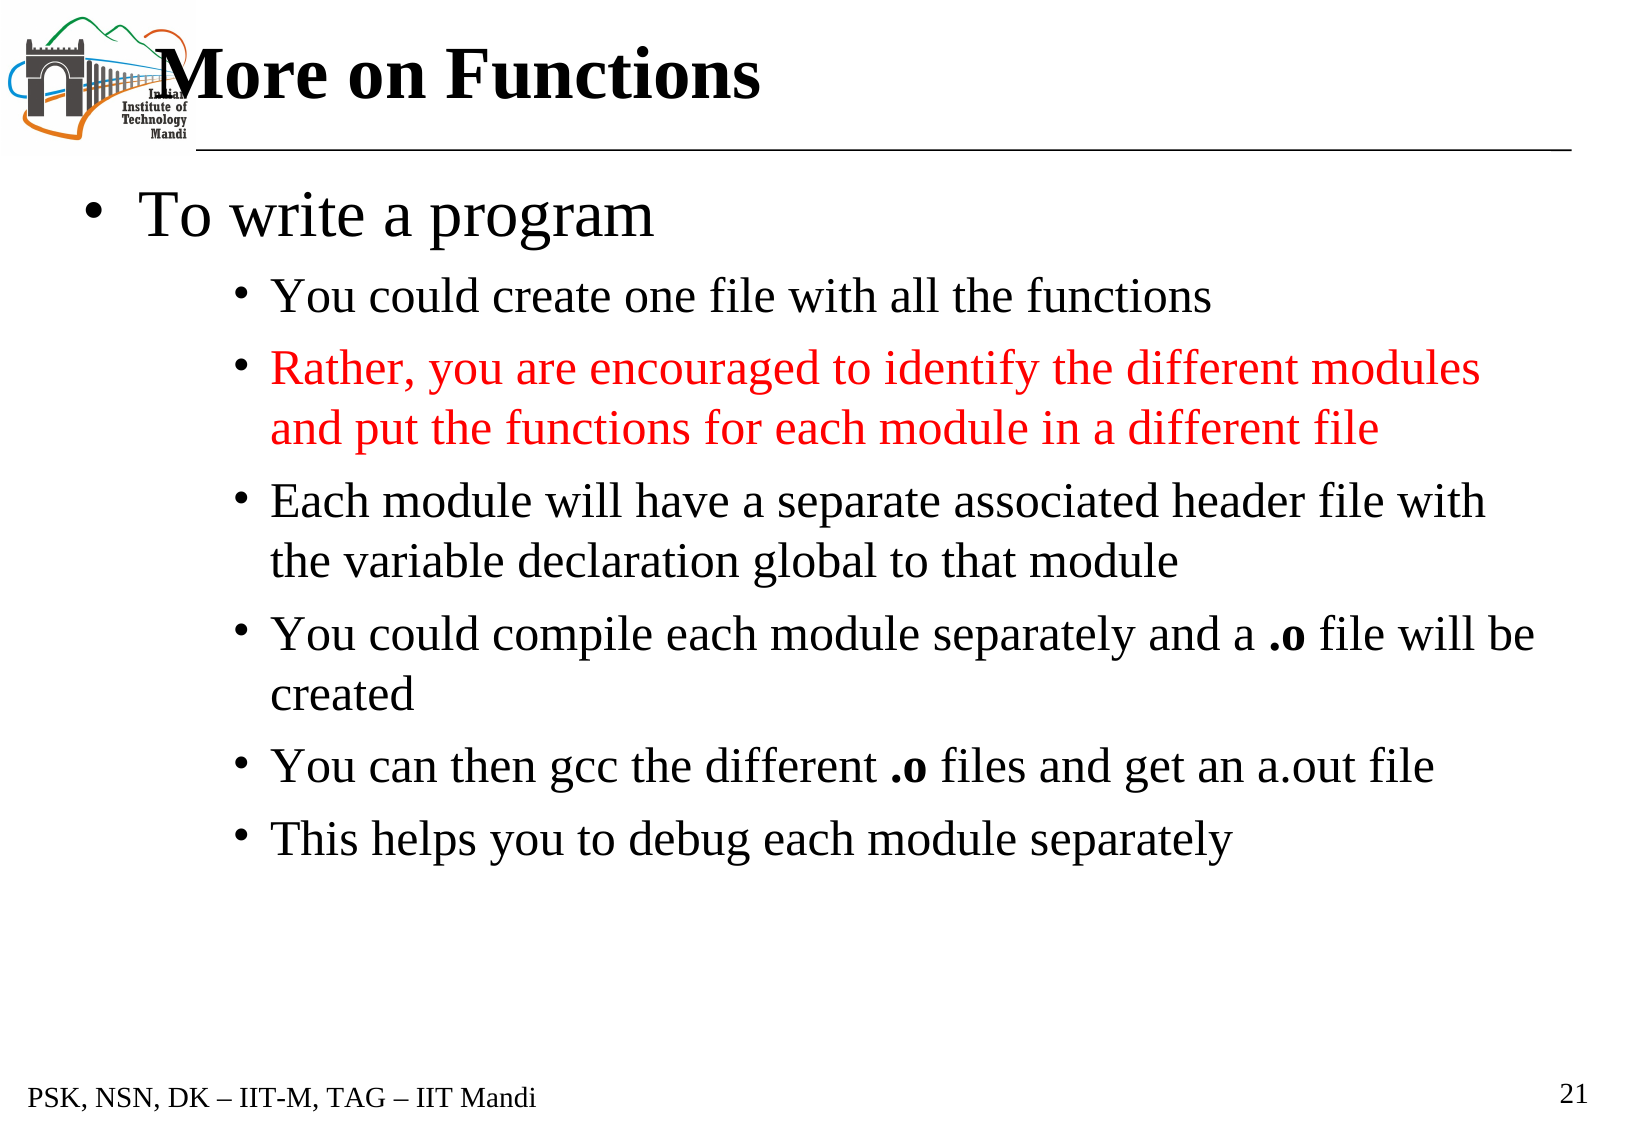

# More on Functions
To write a program
You could create one file with all the functions
Rather, you are encouraged to identify the different modules and put the functions for each module in a different file
Each module will have a separate associated header file with the variable declaration global to that module
You could compile each module separately and a .o file will be created
You can then gcc the different .o files and get an a.out file
This helps you to debug each module separately